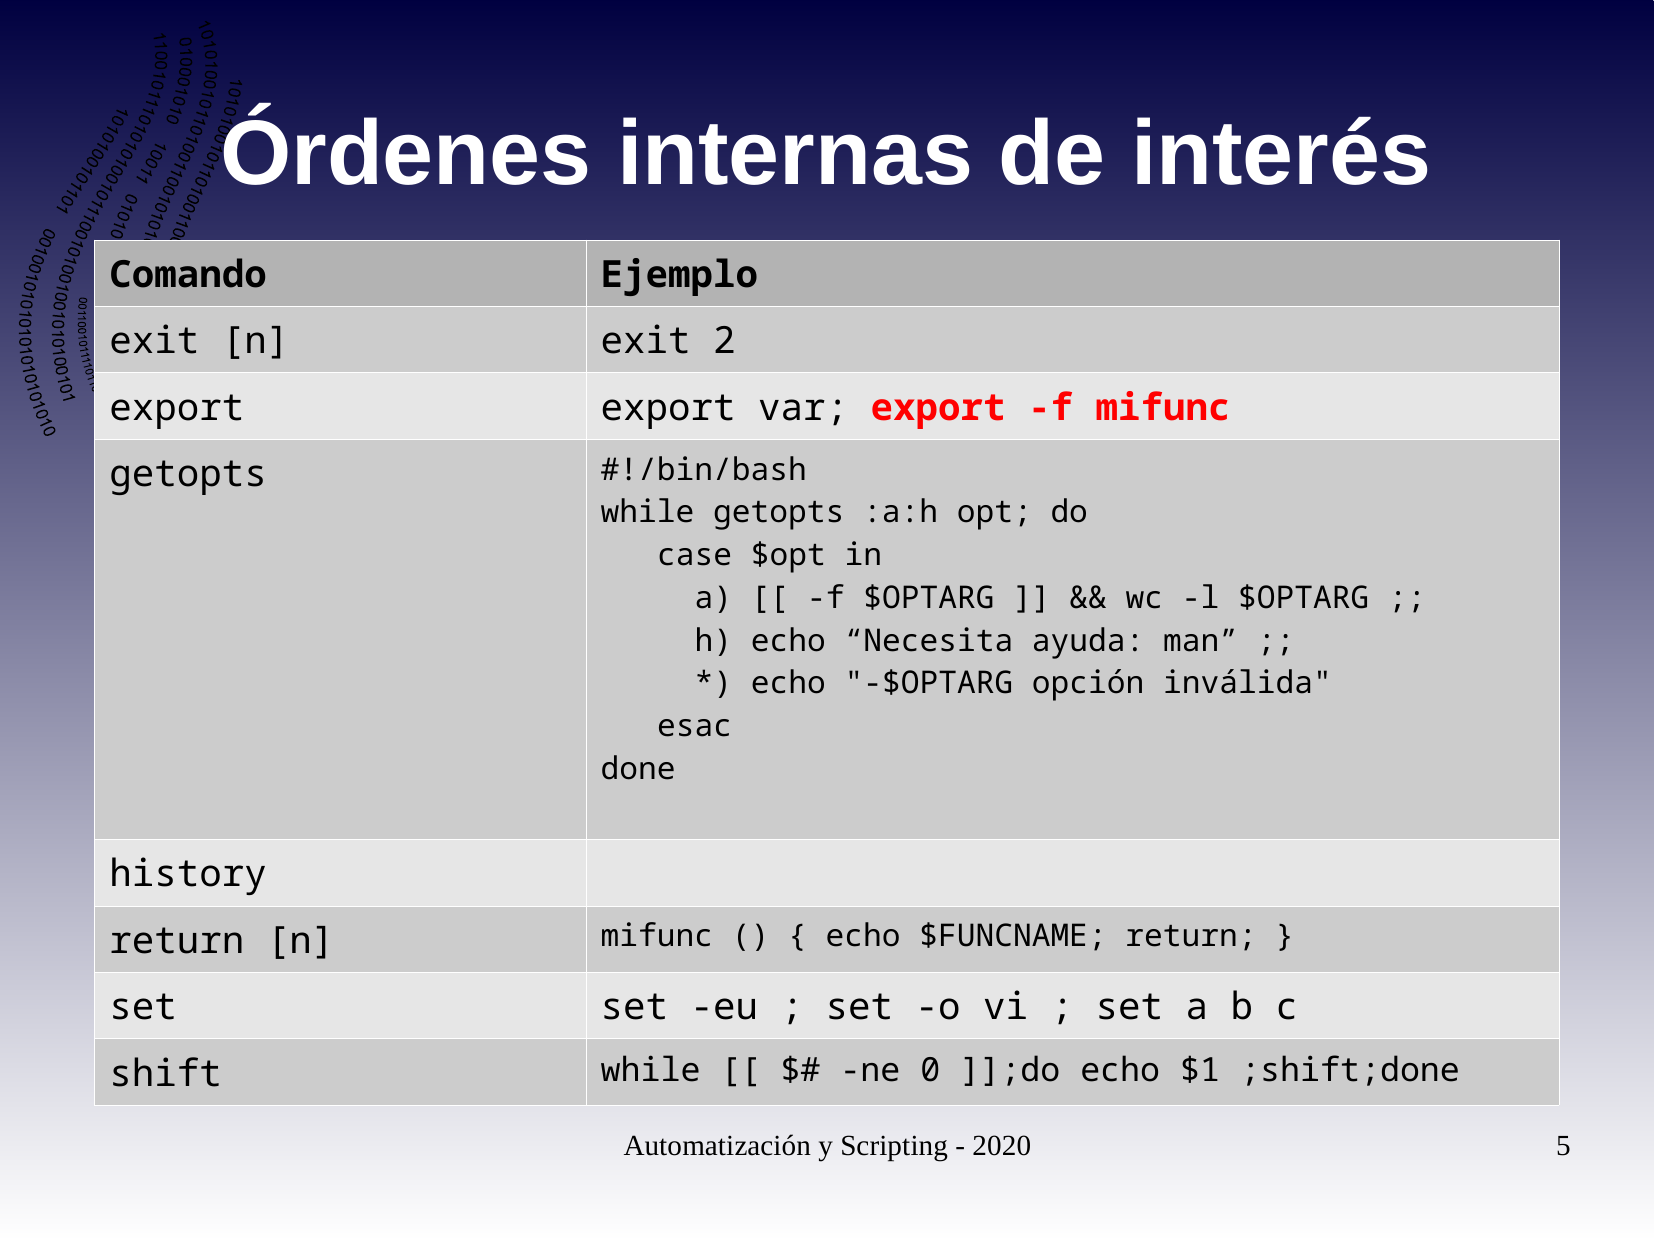

# Órdenes internas de interés
| Comando | Ejemplo |
| --- | --- |
| exit [n] | exit 2 |
| export | export var; export -f mifunc |
| getopts | #!/bin/bash while getopts :a:h opt; do case $opt in a) [[ -f $OPTARG ]] && wc -l $OPTARG ;; h) echo “Necesita ayuda: man” ;; \*) echo "-$OPTARG opción inválida" esac done |
| history | |
| return [n] | mifunc () { echo $FUNCNAME; return; } |
| set | set -eu ; set -o vi ; set a b c |
| shift | while [[ $# -ne 0 ]];do echo $1 ;shift;done |
Automatización y Scripting - 2020
5